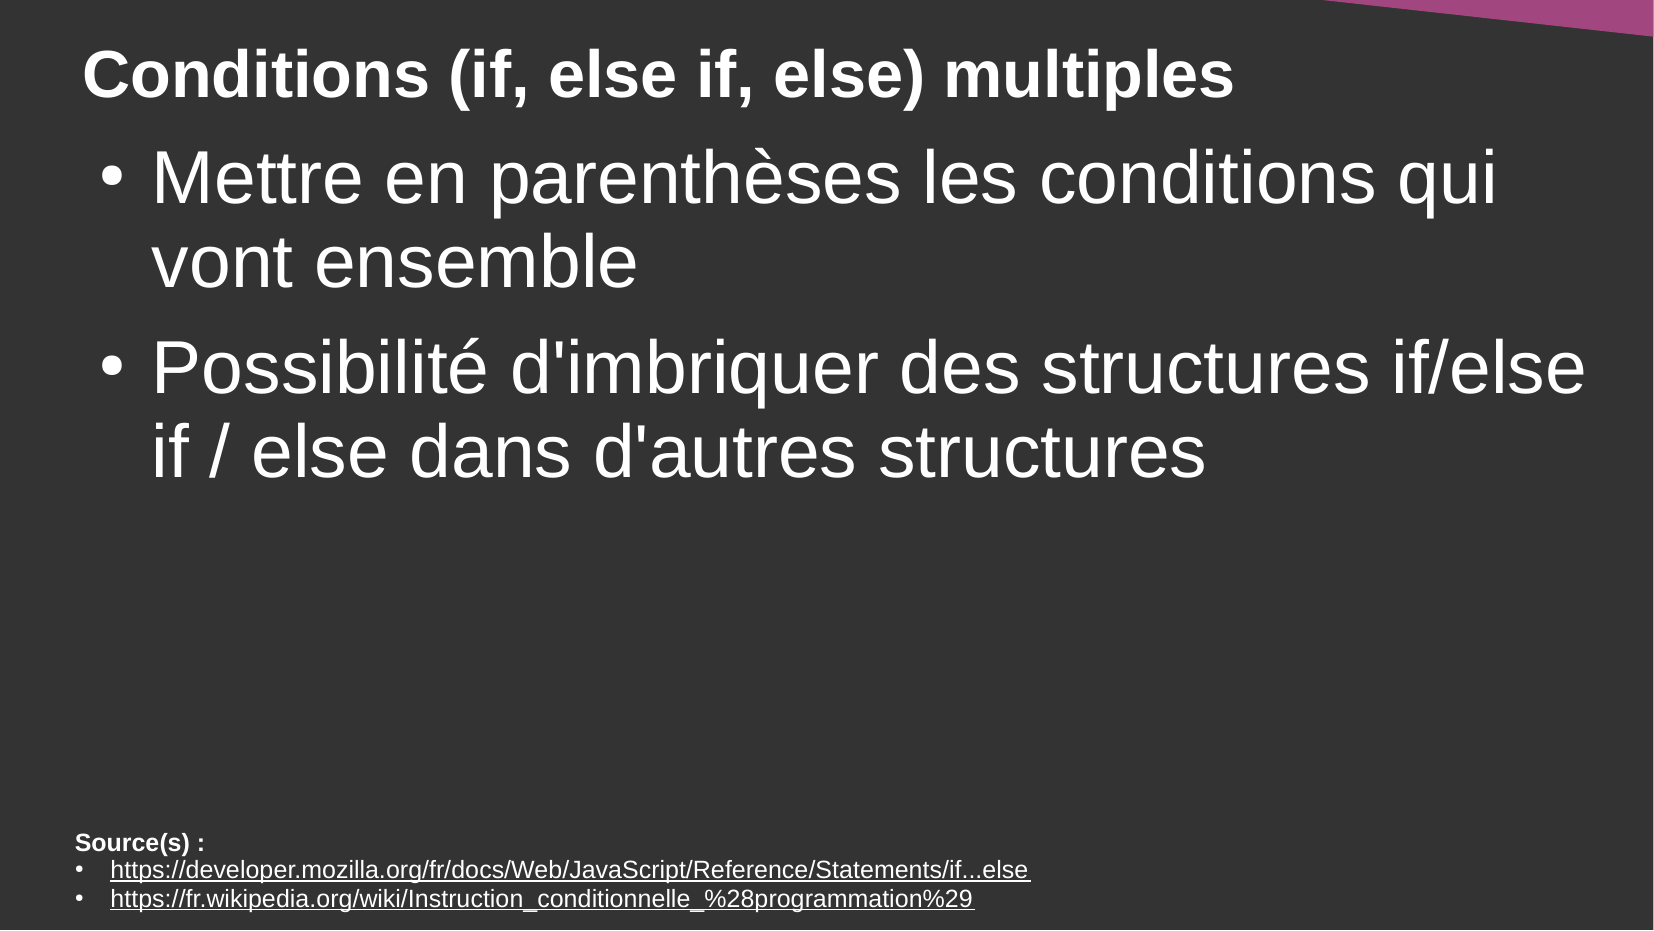

# Conditions (if, else if, else) multiples
Mettre en parenthèses les conditions qui vont ensemble
Possibilité d'imbriquer des structures if/else if / else dans d'autres structures
Source(s) :
https://developer.mozilla.org/fr/docs/Web/JavaScript/Reference/Statements/if...else
https://fr.wikipedia.org/wiki/Instruction_conditionnelle_%28programmation%29